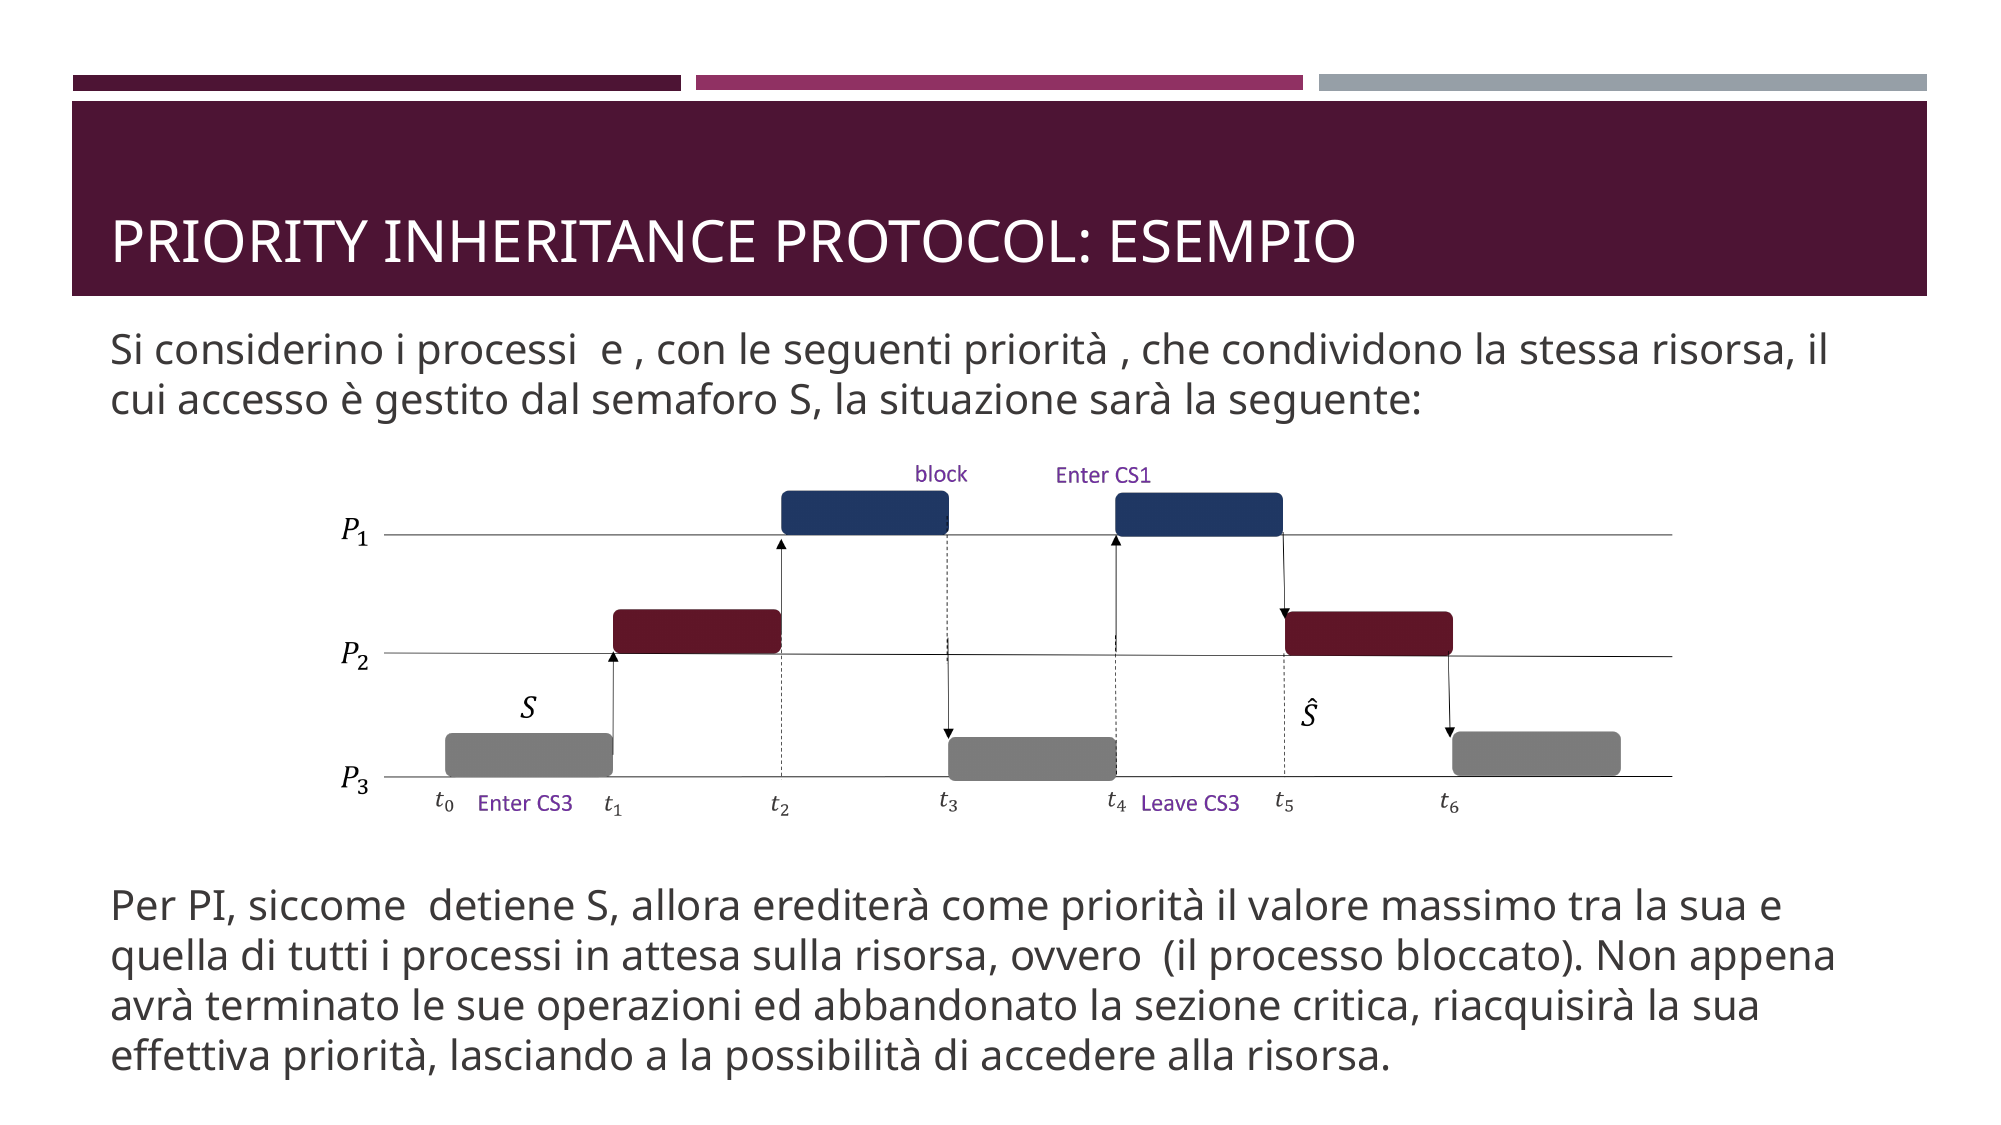

# Priority inheritance protocol: esempio
Si considerino i processi e , con le seguenti priorità , che condividono la stessa risorsa, il cui accesso è gestito dal semaforo S, la situazione sarà la seguente:
Per PI, siccome detiene S, allora erediterà come priorità il valore massimo tra la sua e quella di tutti i processi in attesa sulla risorsa, ovvero (il processo bloccato). Non appena avrà terminato le sue operazioni ed abbandonato la sezione critica, riacquisirà la sua effettiva priorità, lasciando a la possibilità di accedere alla risorsa.